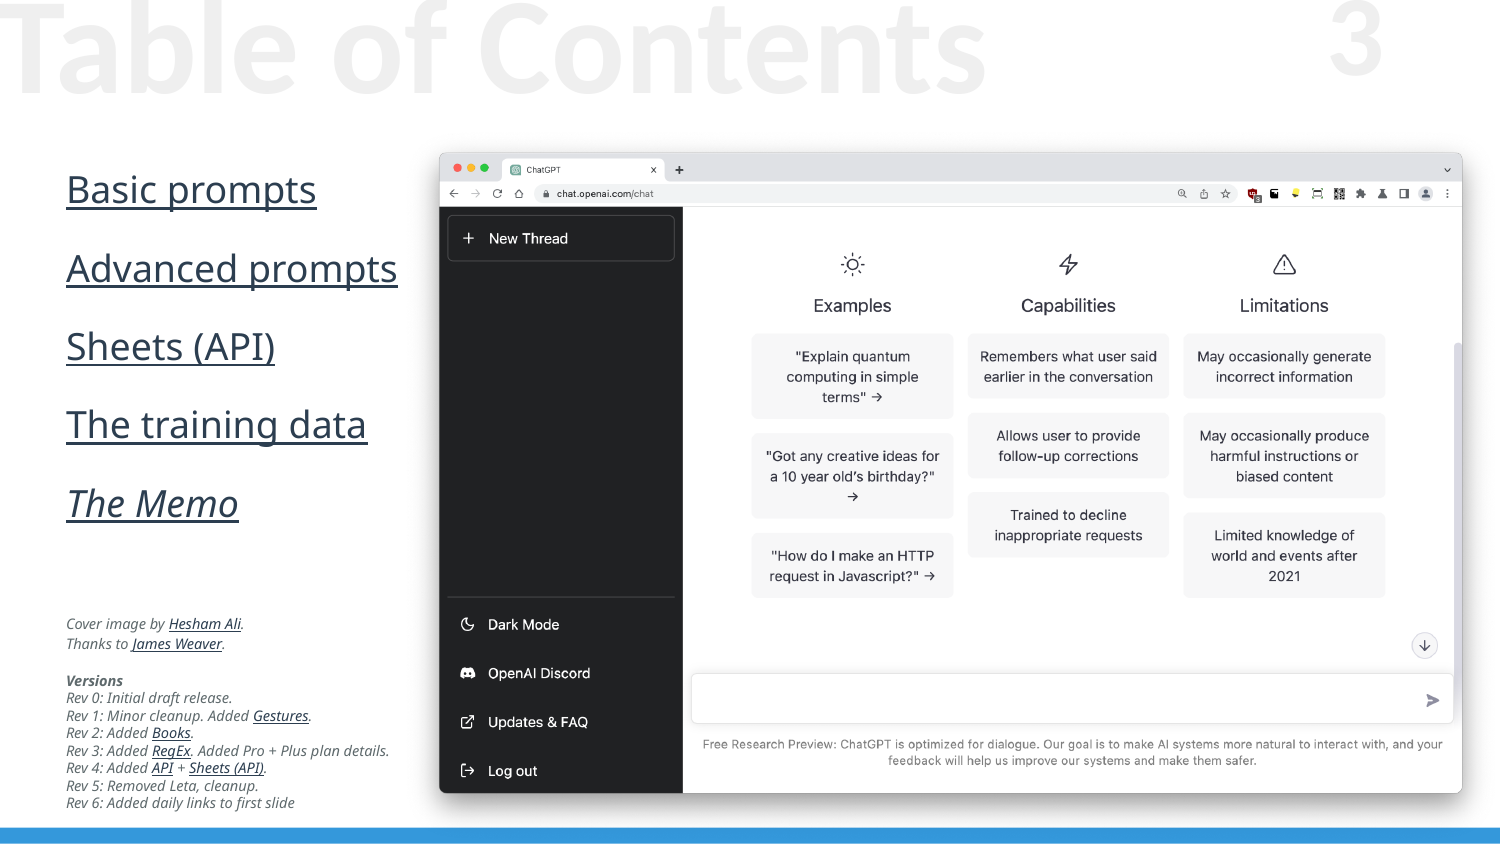

# Table of Contents
Basic prompts
Advanced prompts
Sheets (API)
The training data
The Memo
Cover image by Hesham Ali.
Thanks to James Weaver.
Versions
Rev 0: Initial draft release.
Rev 1: Minor cleanup. Added Gestures.
Rev 2: Added Books.
Rev 3: Added RegEx. Added Pro + Plus plan details.
Rev 4: Added API + Sheets (API).
Rev 5: Removed Leta, cleanup.
Rev 6: Added daily links to first slide